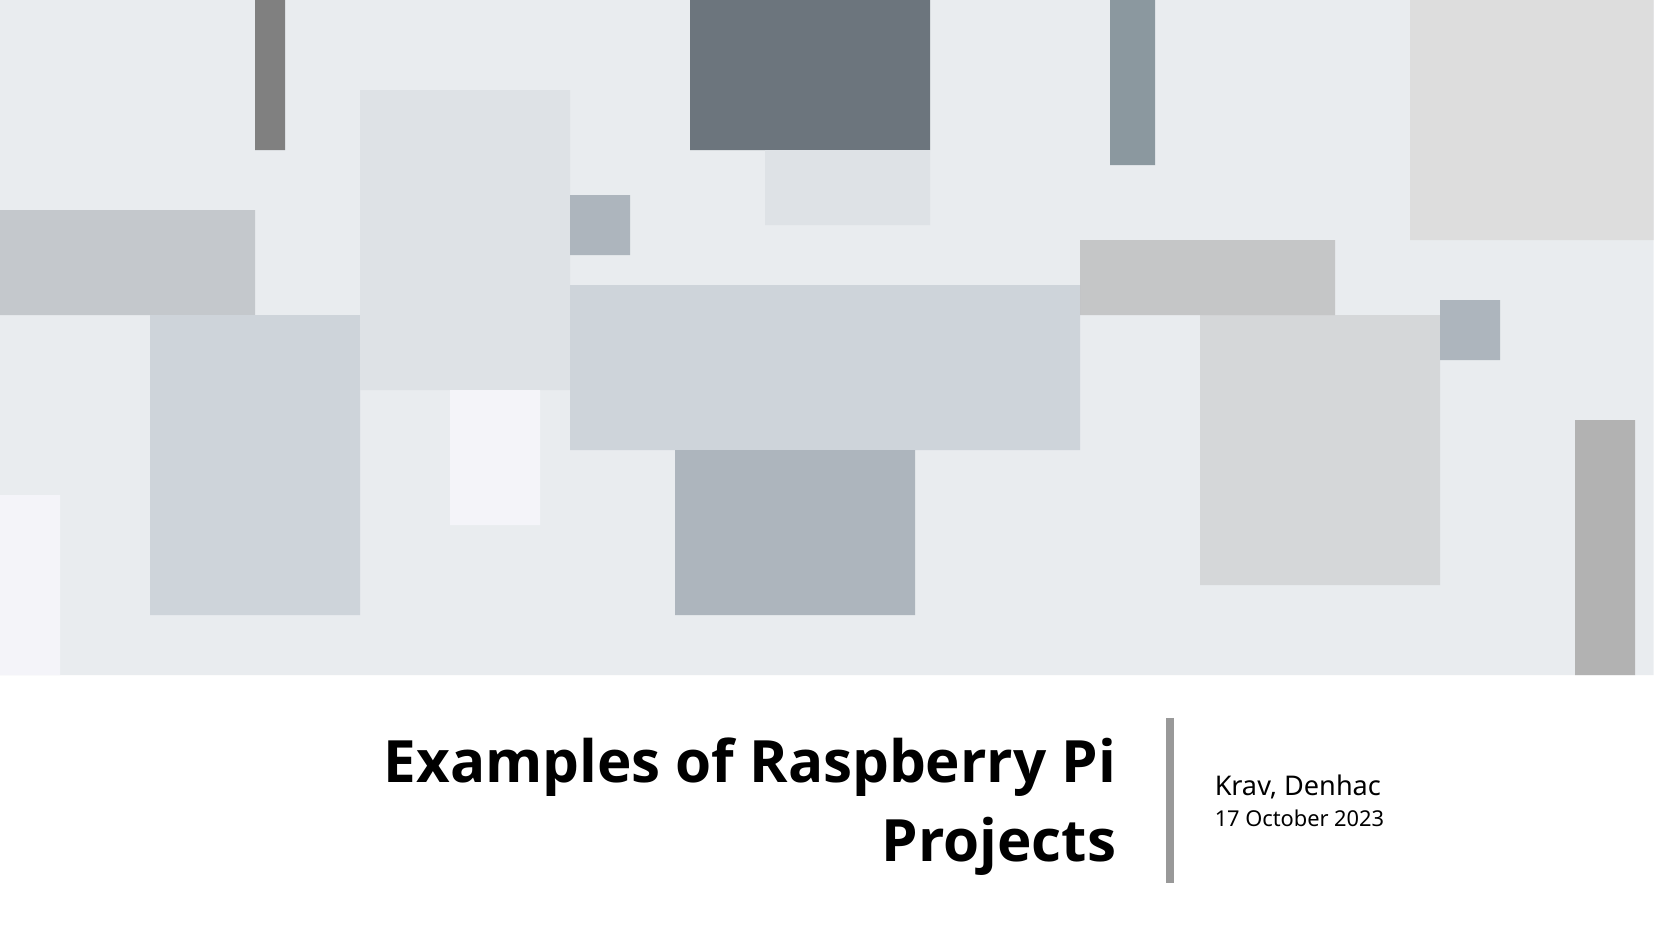

Examples of Raspberry Pi Projects
Krav, Denhac
17 October 2023